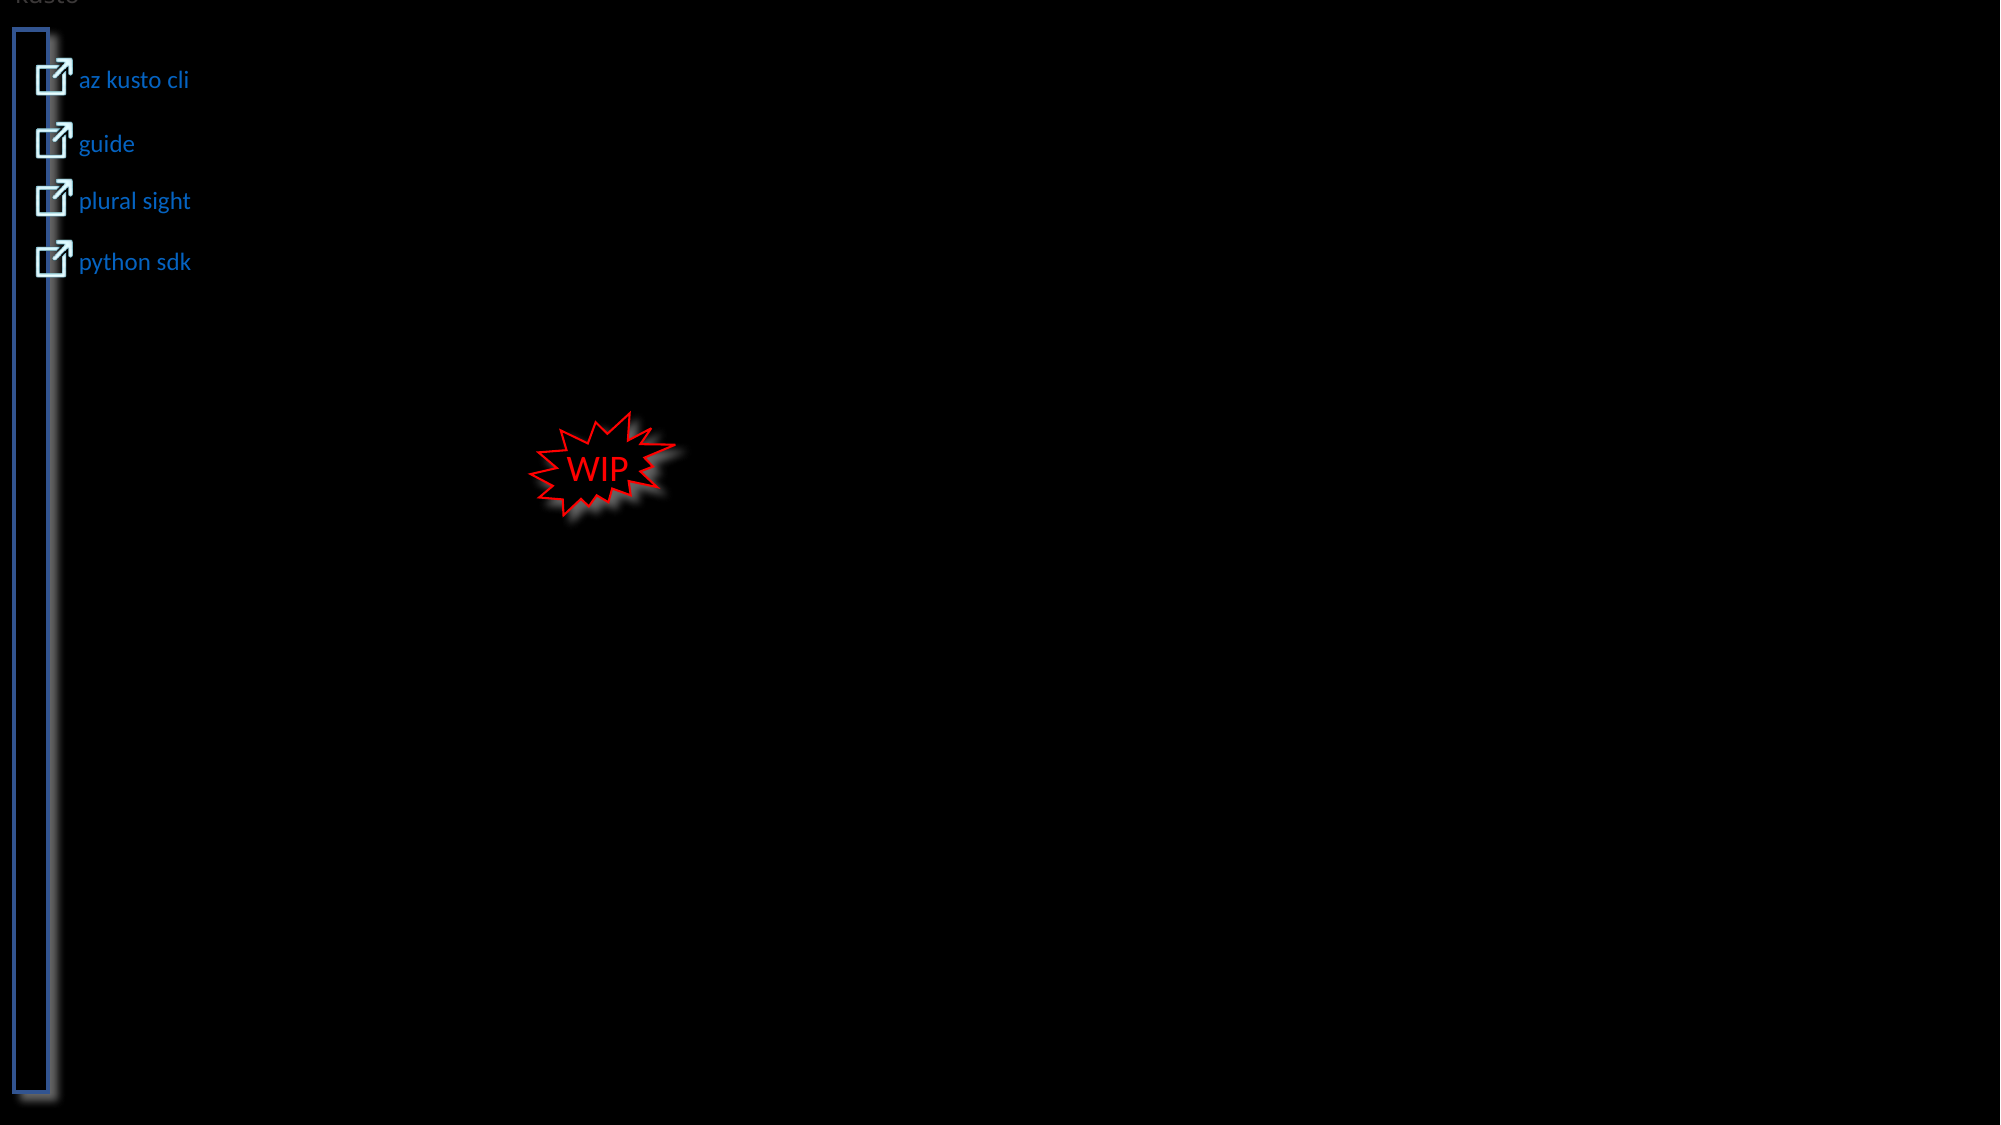

# 3. kusto
az kusto cli
guide
plural sight
python sdk
WIP